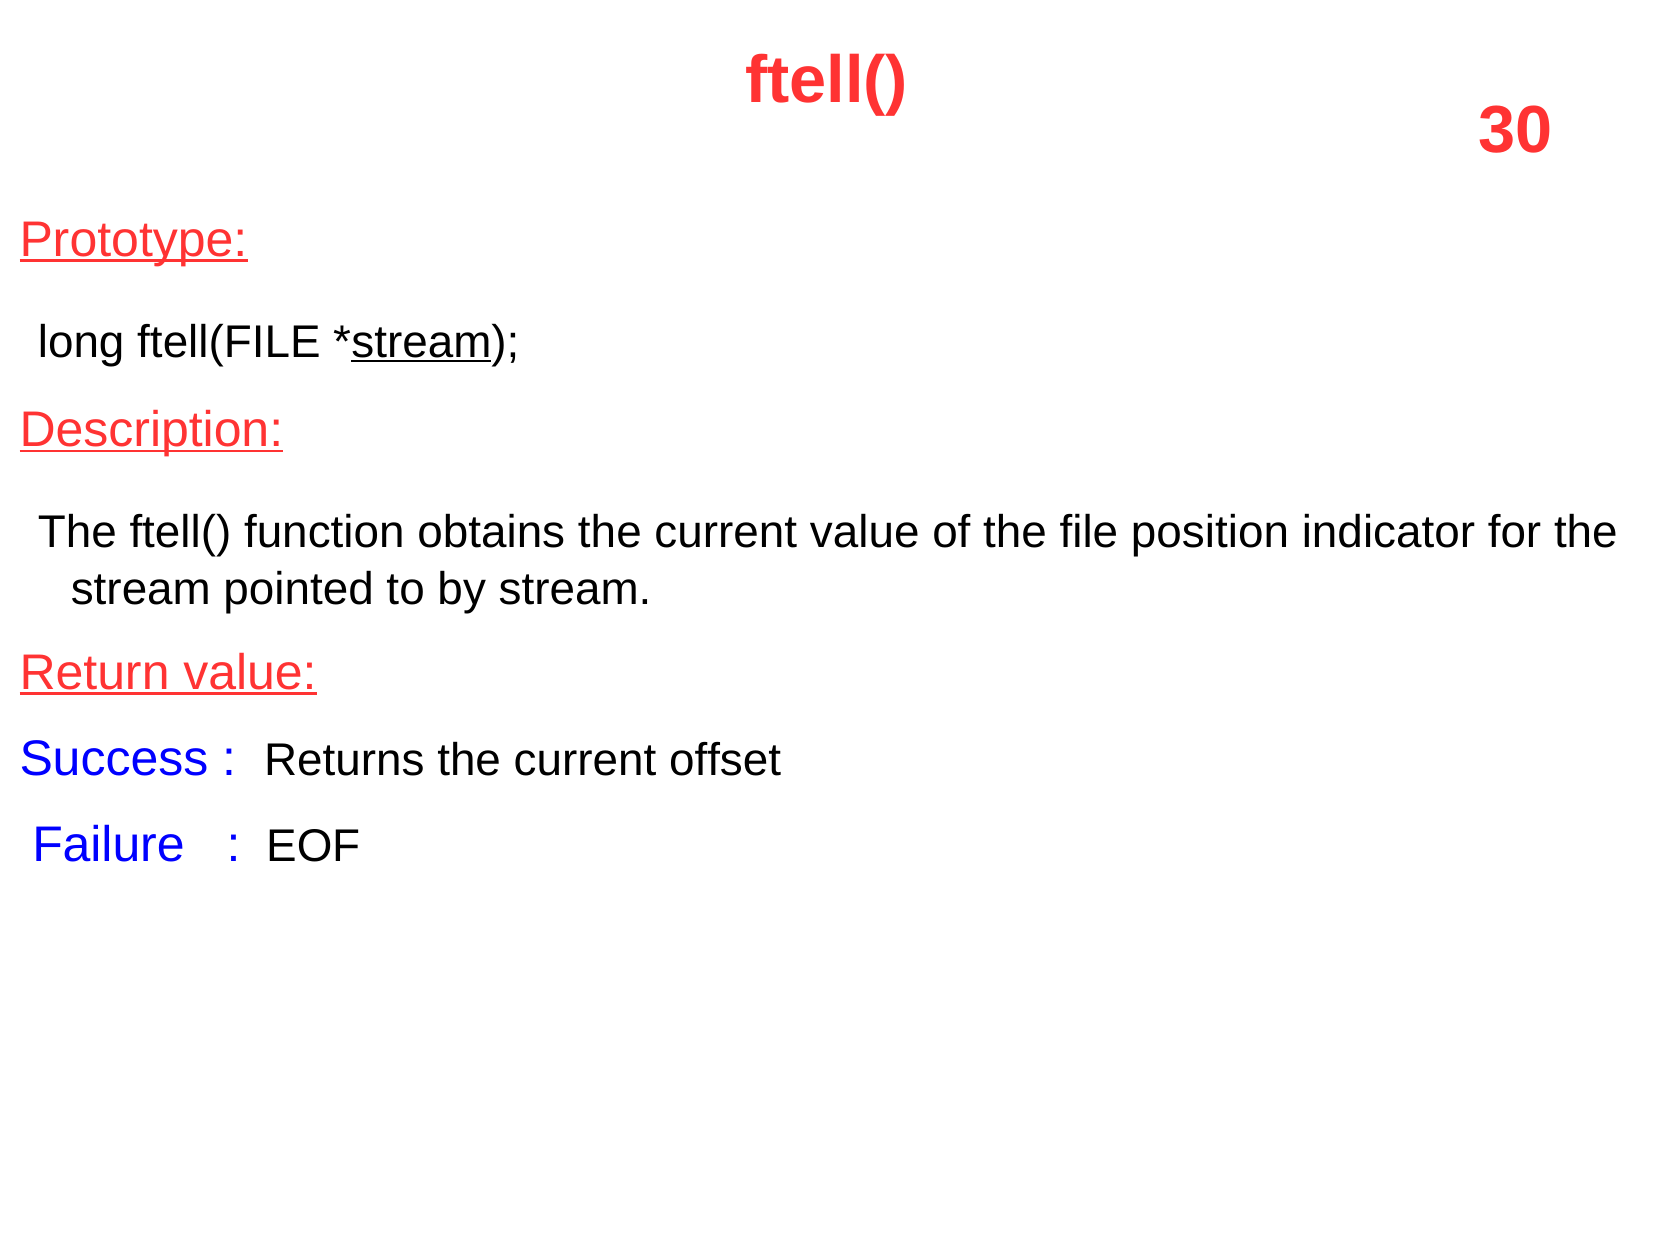

# ftell()
30
Prototype:
 long ftell(FILE *stream);
Description:
 The ftell() function obtains the current value of the file position indicator for the stream pointed to by stream.
Return value:
Success : Returns the current offset
 Failure : EOF